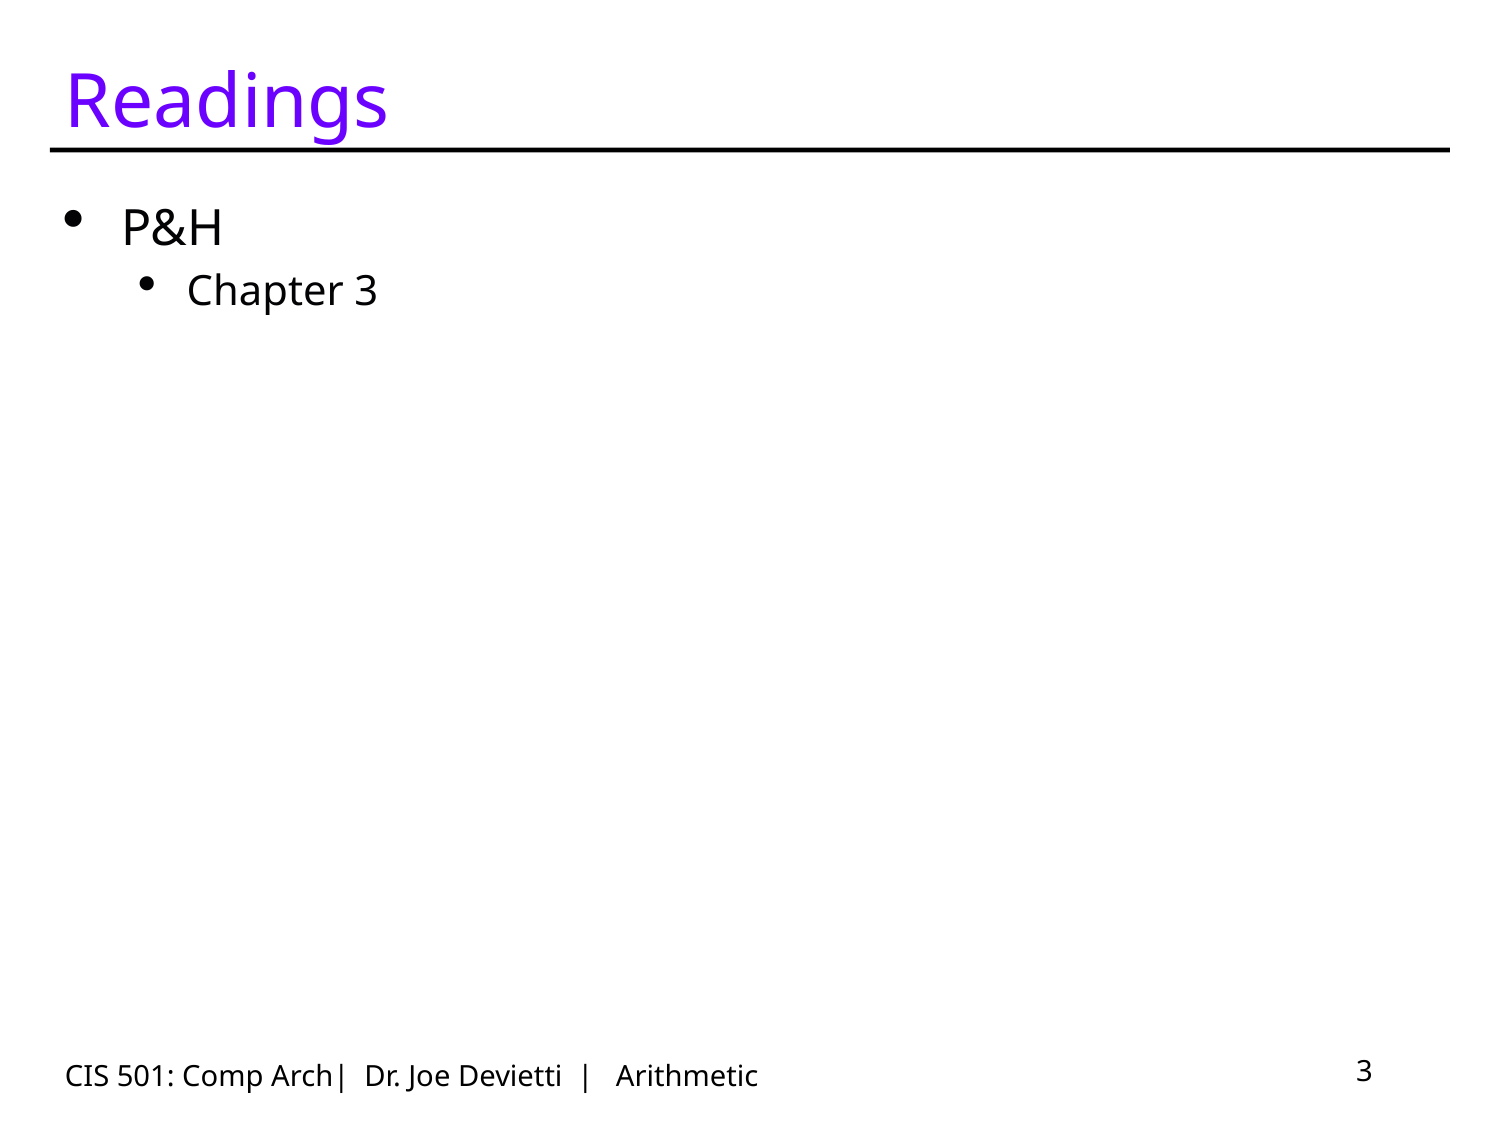

Readings
P&H
Chapter 3
CIS 501: Comp Arch| Dr. Joe Devietti | Arithmetic